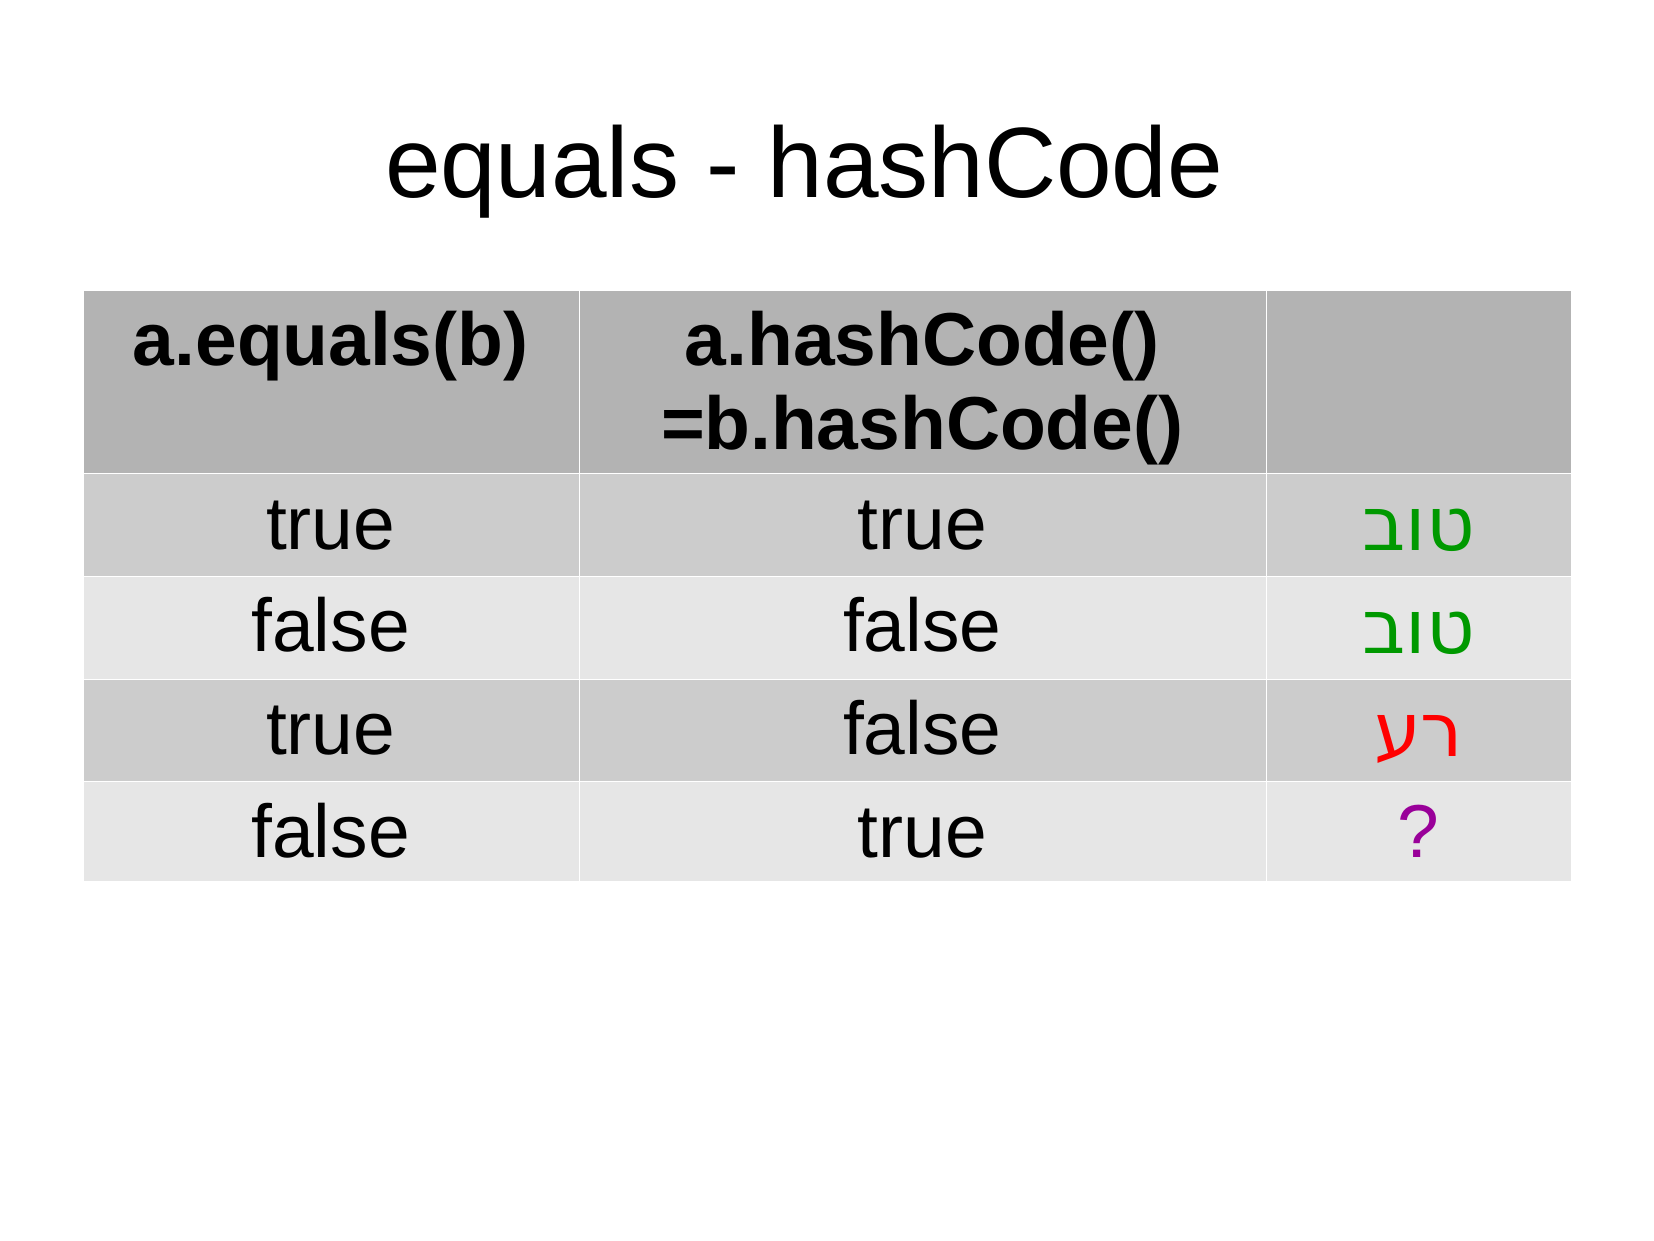

# equals - hashCode
| a.equals(b) | a.hashCode() =b.hashCode() | |
| --- | --- | --- |
| true | true | טוב |
| false | false | טוב |
| true | false | רע |
| false | true | ? |